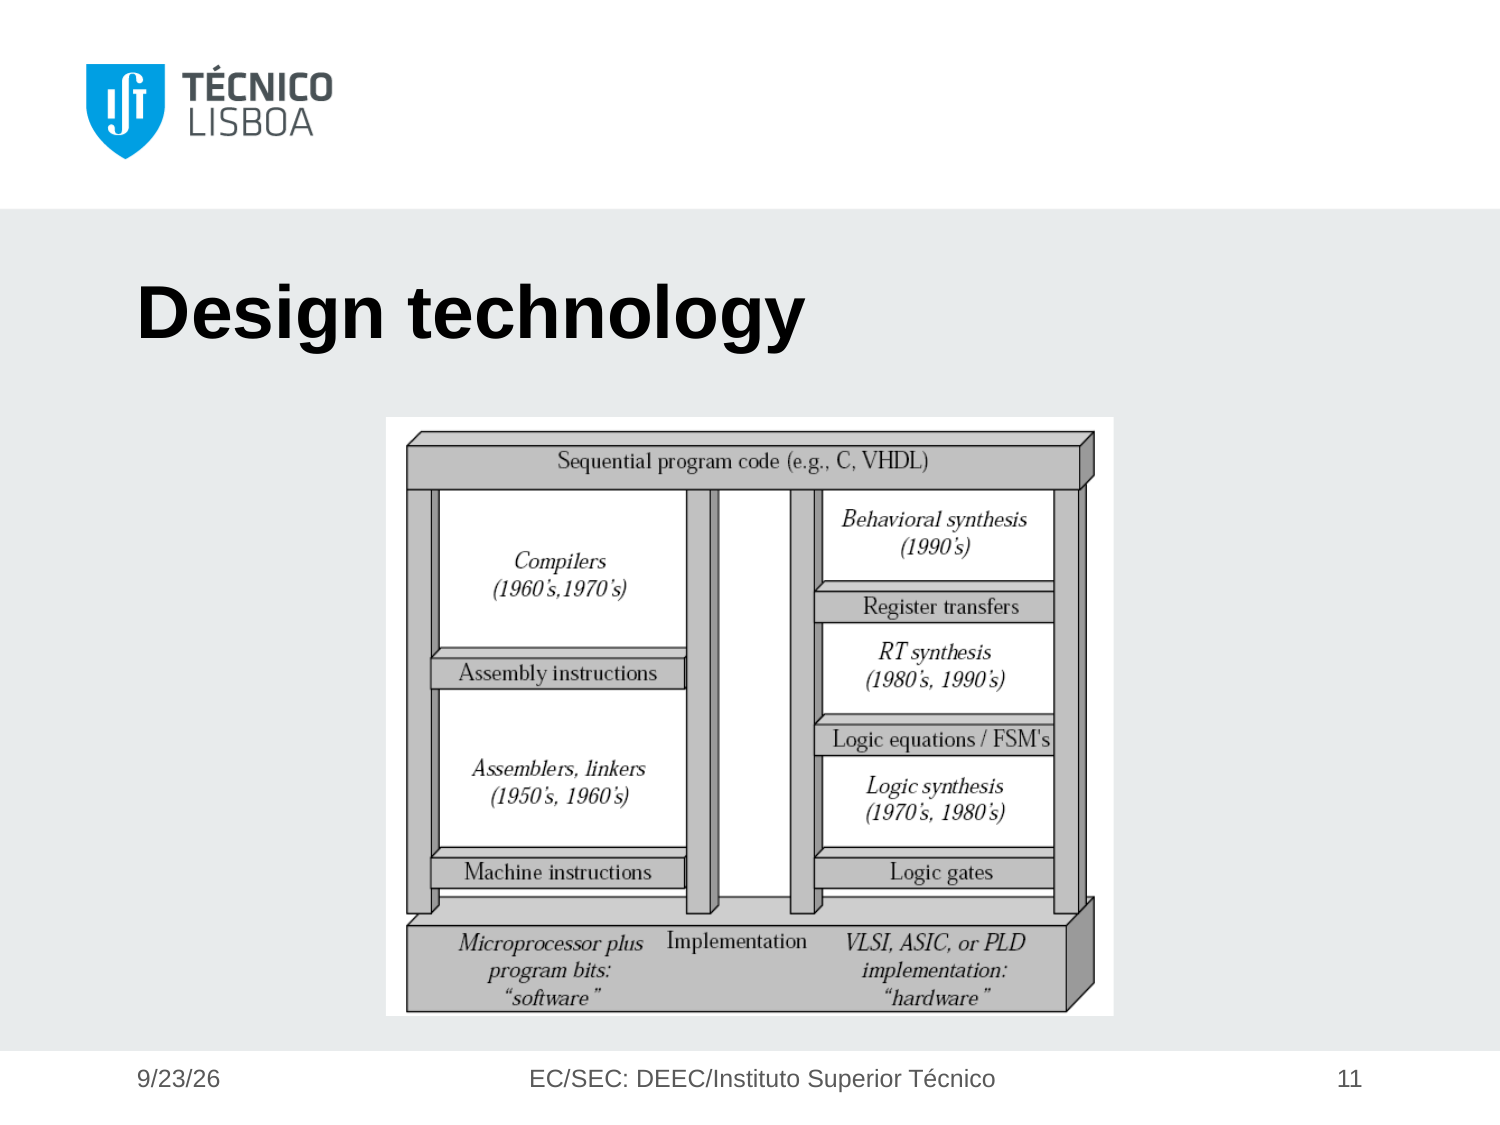

# Design technology
EC/SEC: DEEC/Instituto Superior Técnico